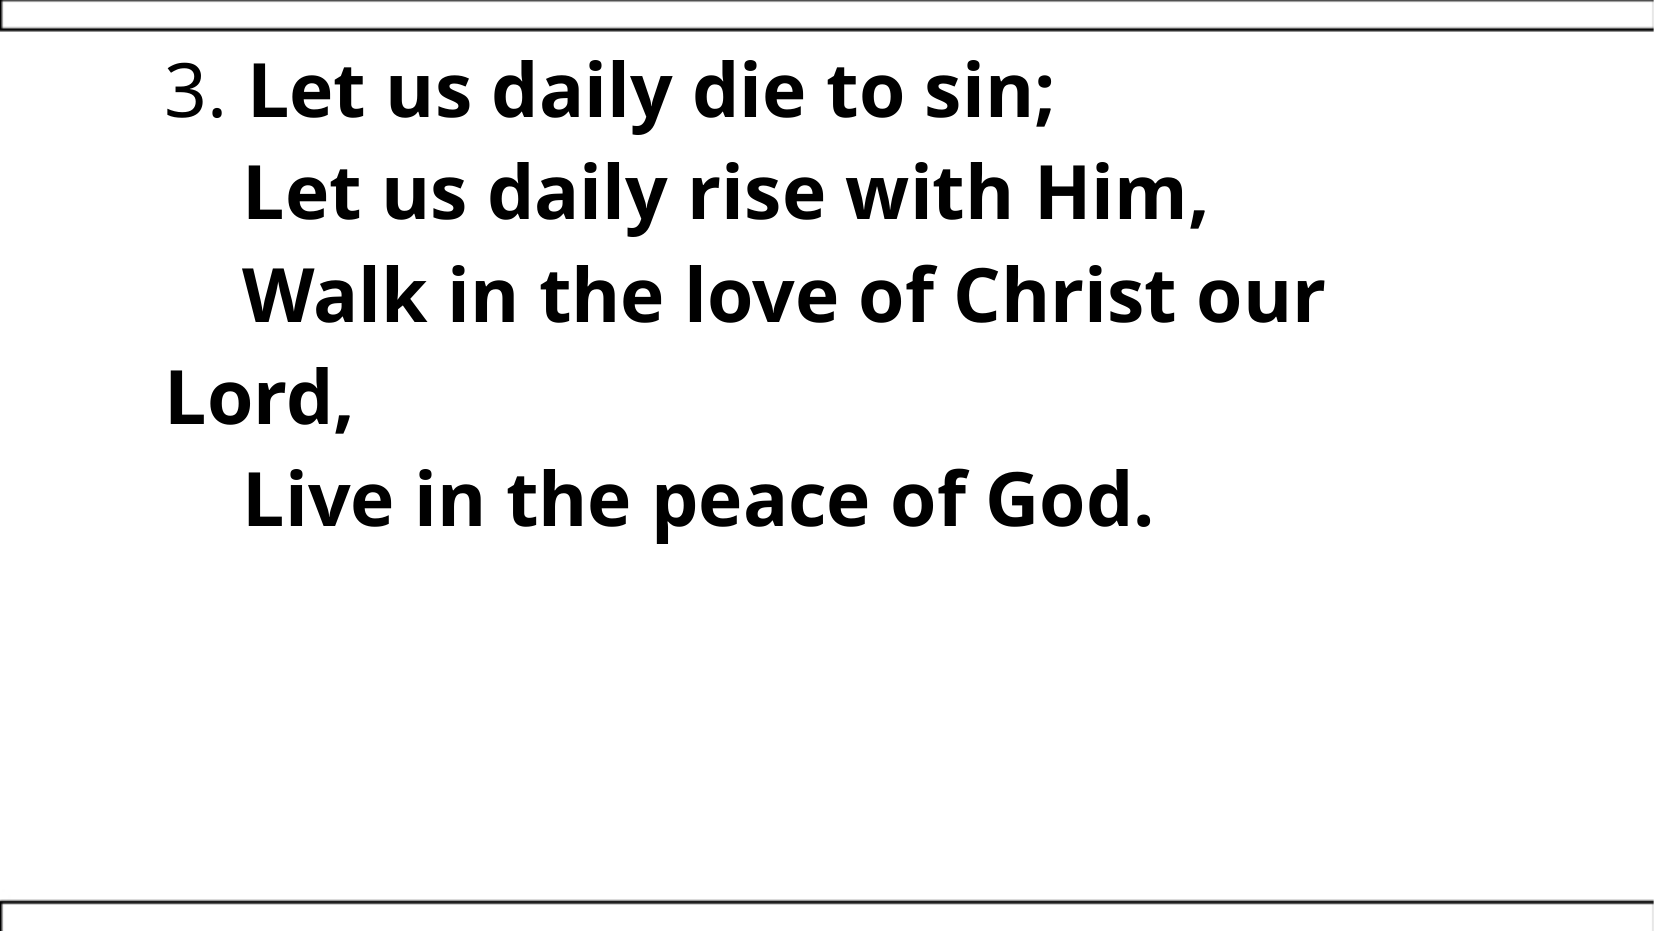

3. Let us daily die to sin;
 Let us daily rise with Him,
 Walk in the love of Christ our Lord,
 Live in the peace of God.